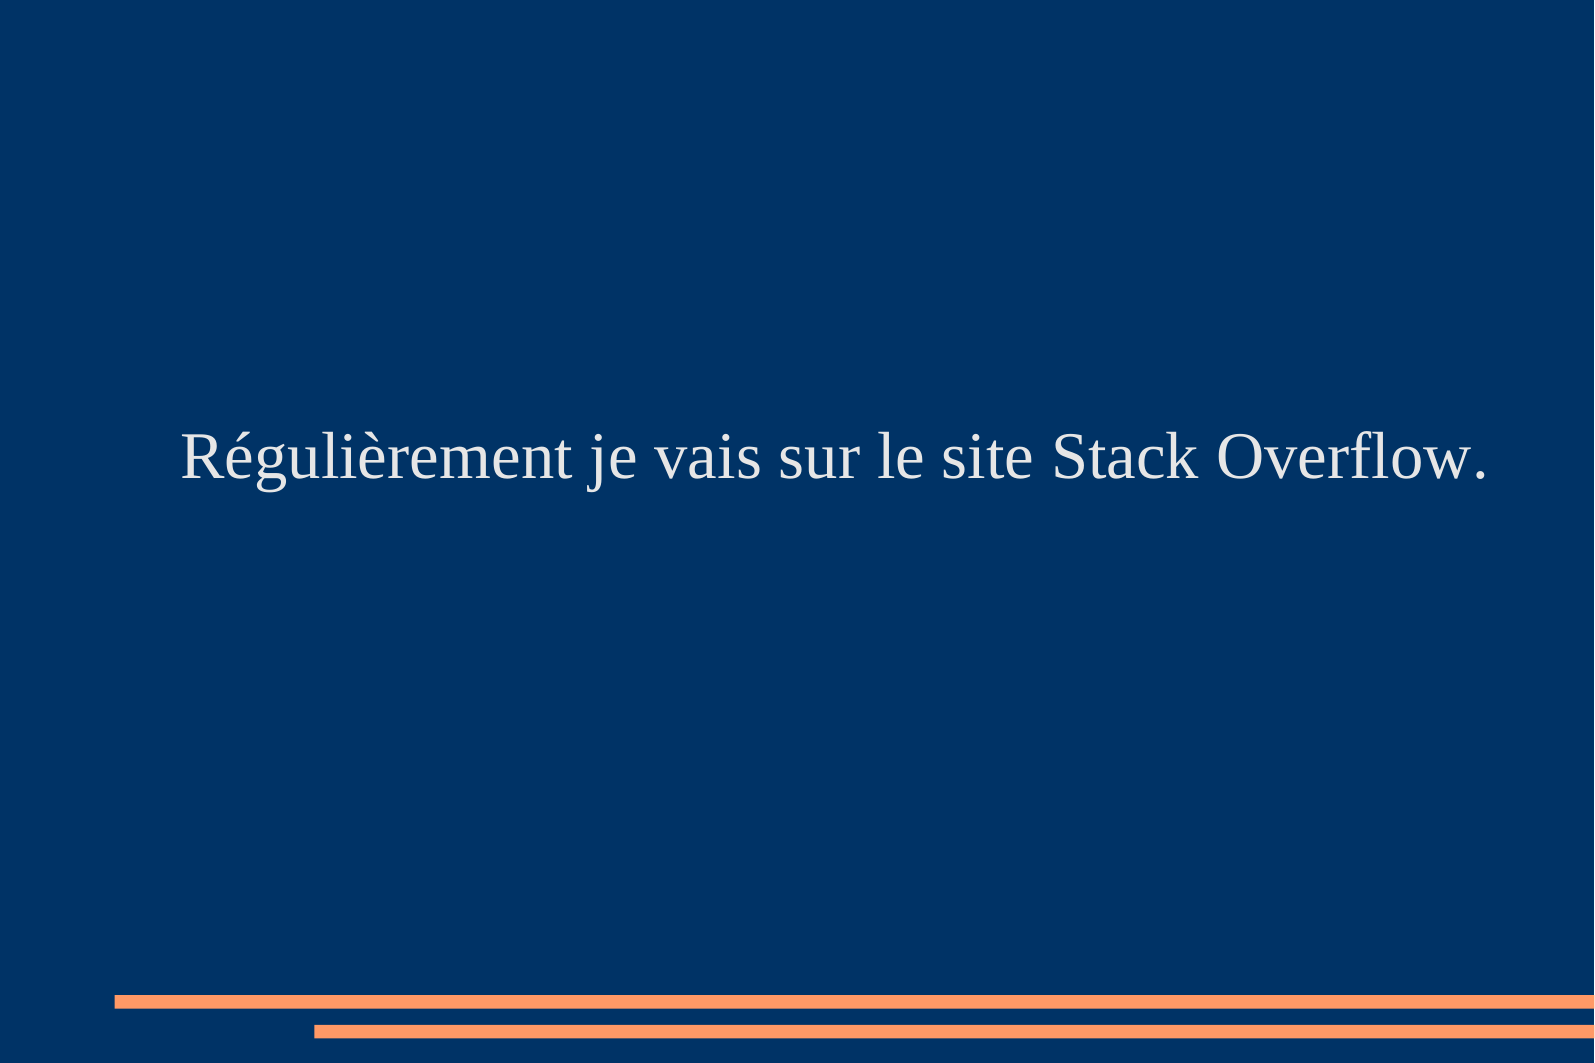

# Régulièrement je vais sur le site Stack Overflow.